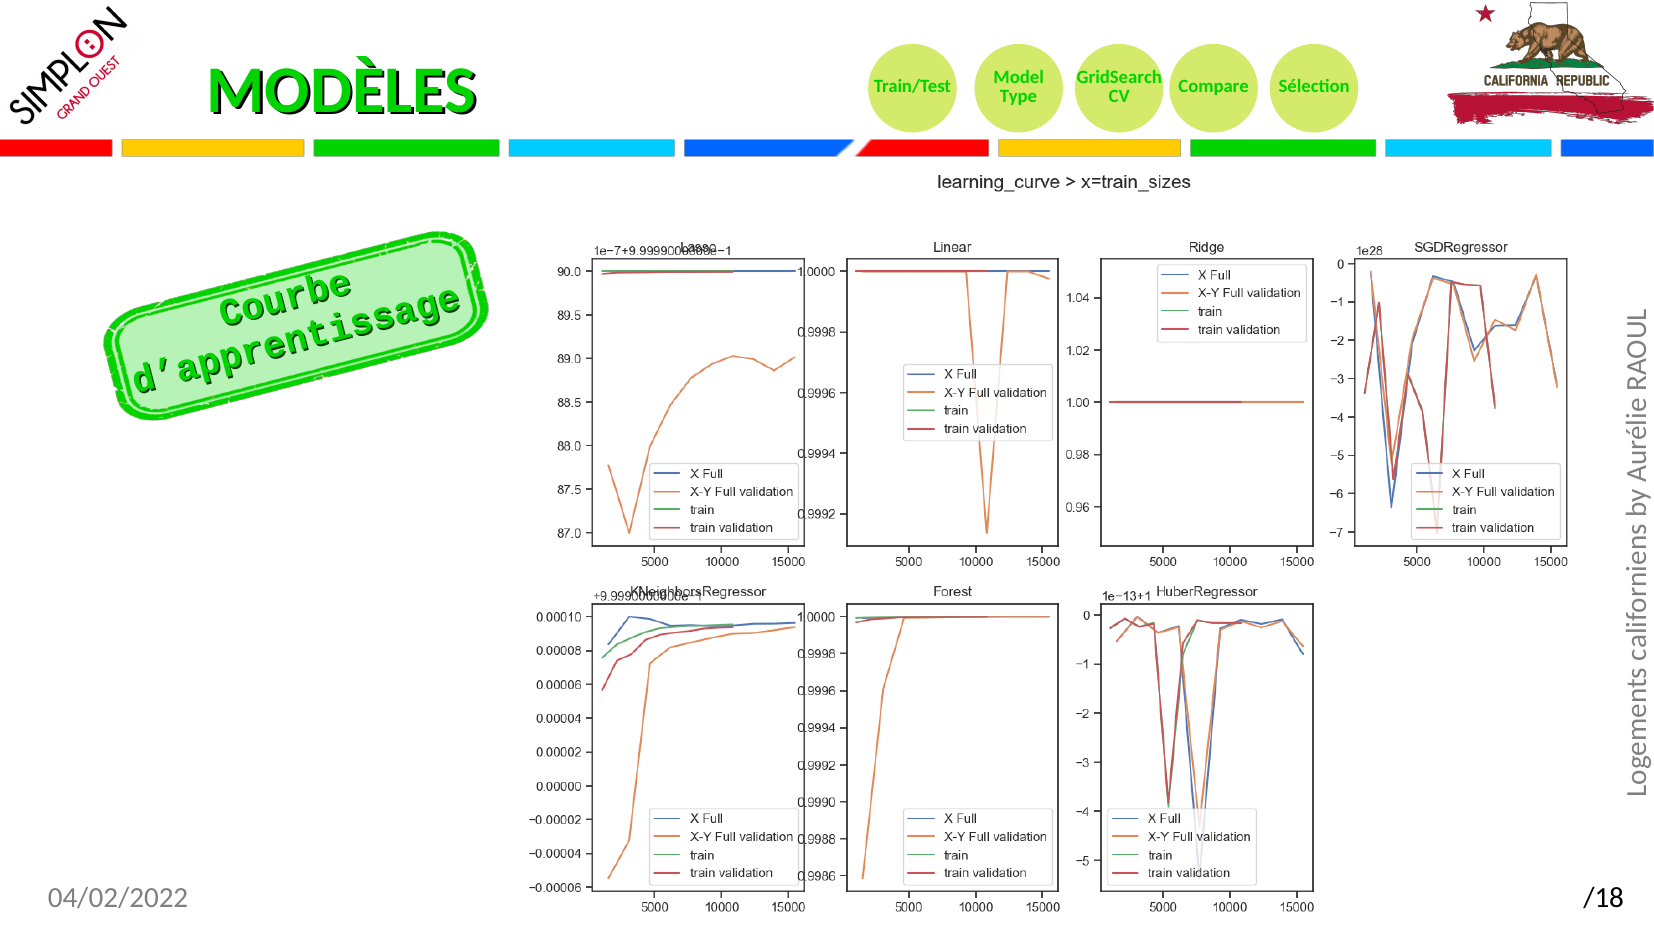

# MODÈLES
Train/Test
Model
Type
GridSearch
CV
Compare
Sélection
Courbe d’apprentissage
12